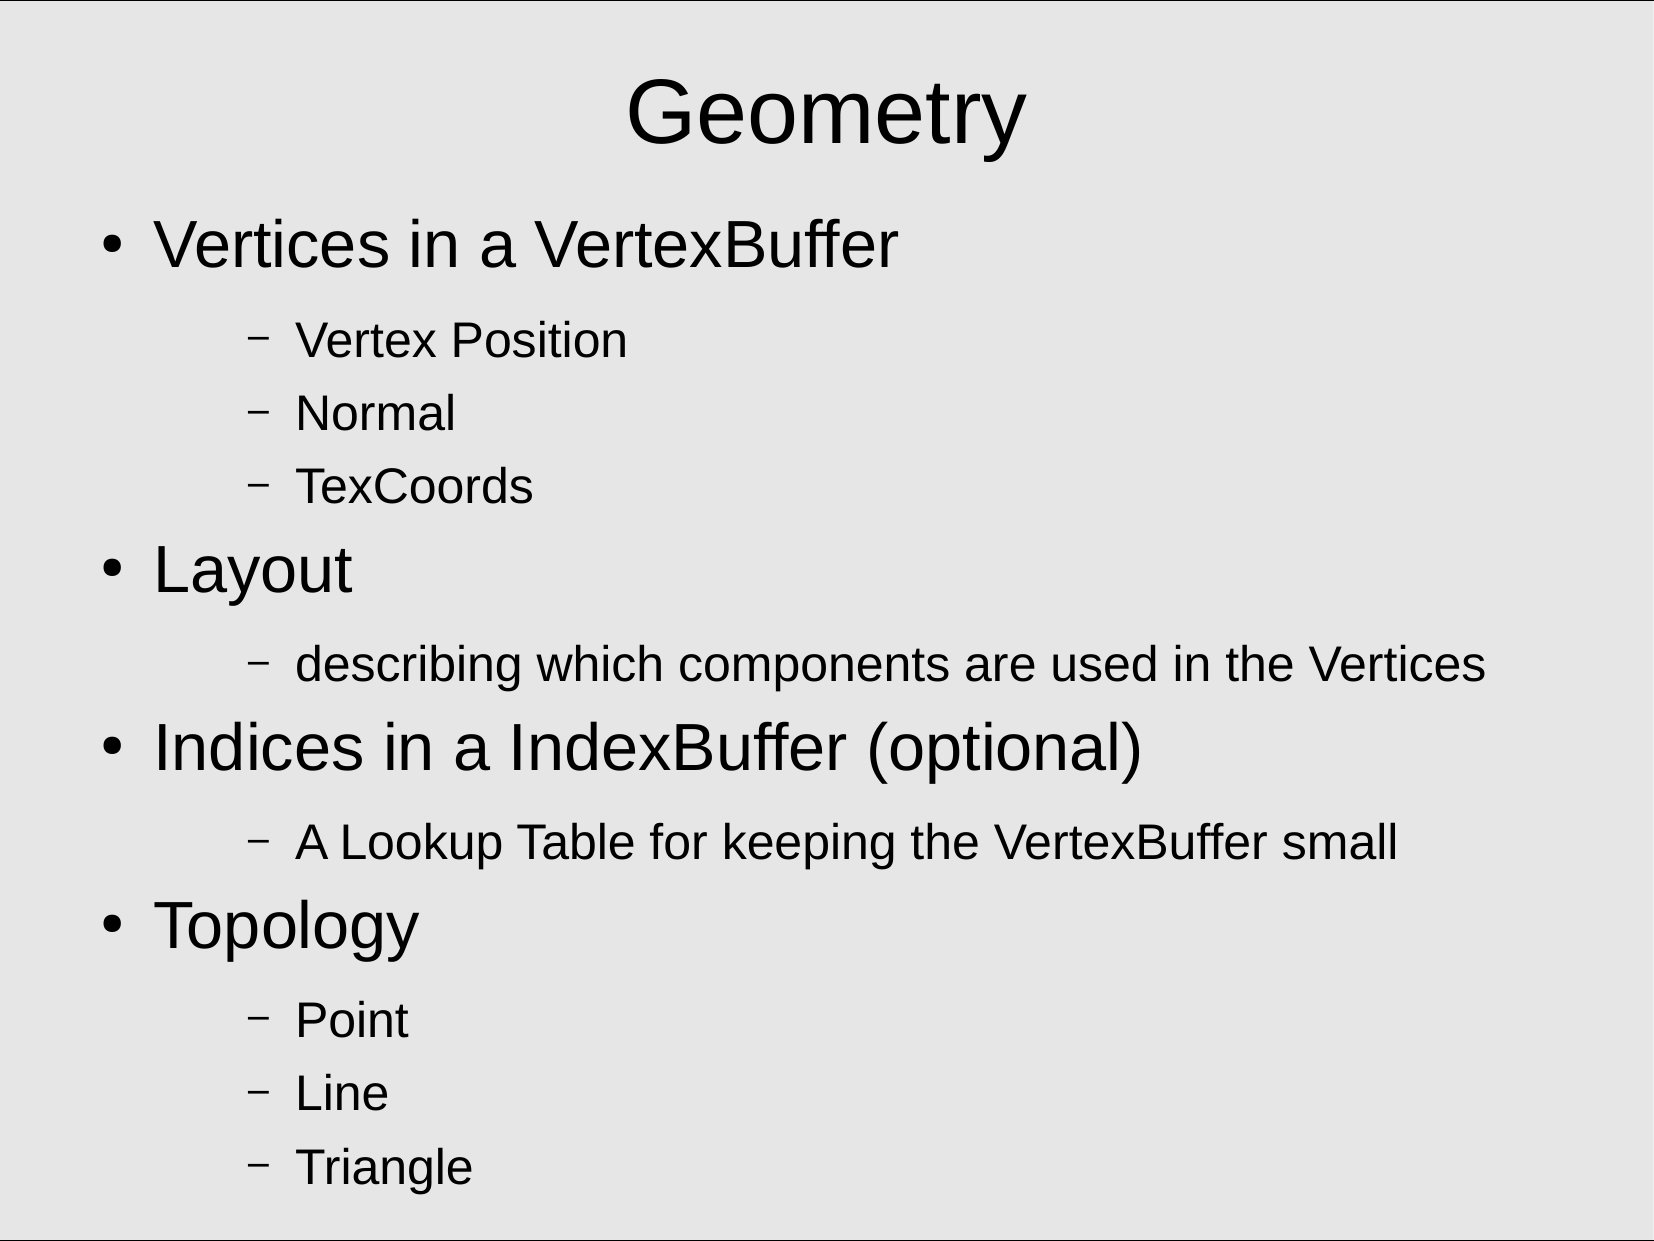

# Geometry
Vertices in a VertexBuffer
Vertex Position
Normal
TexCoords
Layout
describing which components are used in the Vertices
Indices in a IndexBuffer (optional)
A Lookup Table for keeping the VertexBuffer small
Topology
Point
Line
Triangle